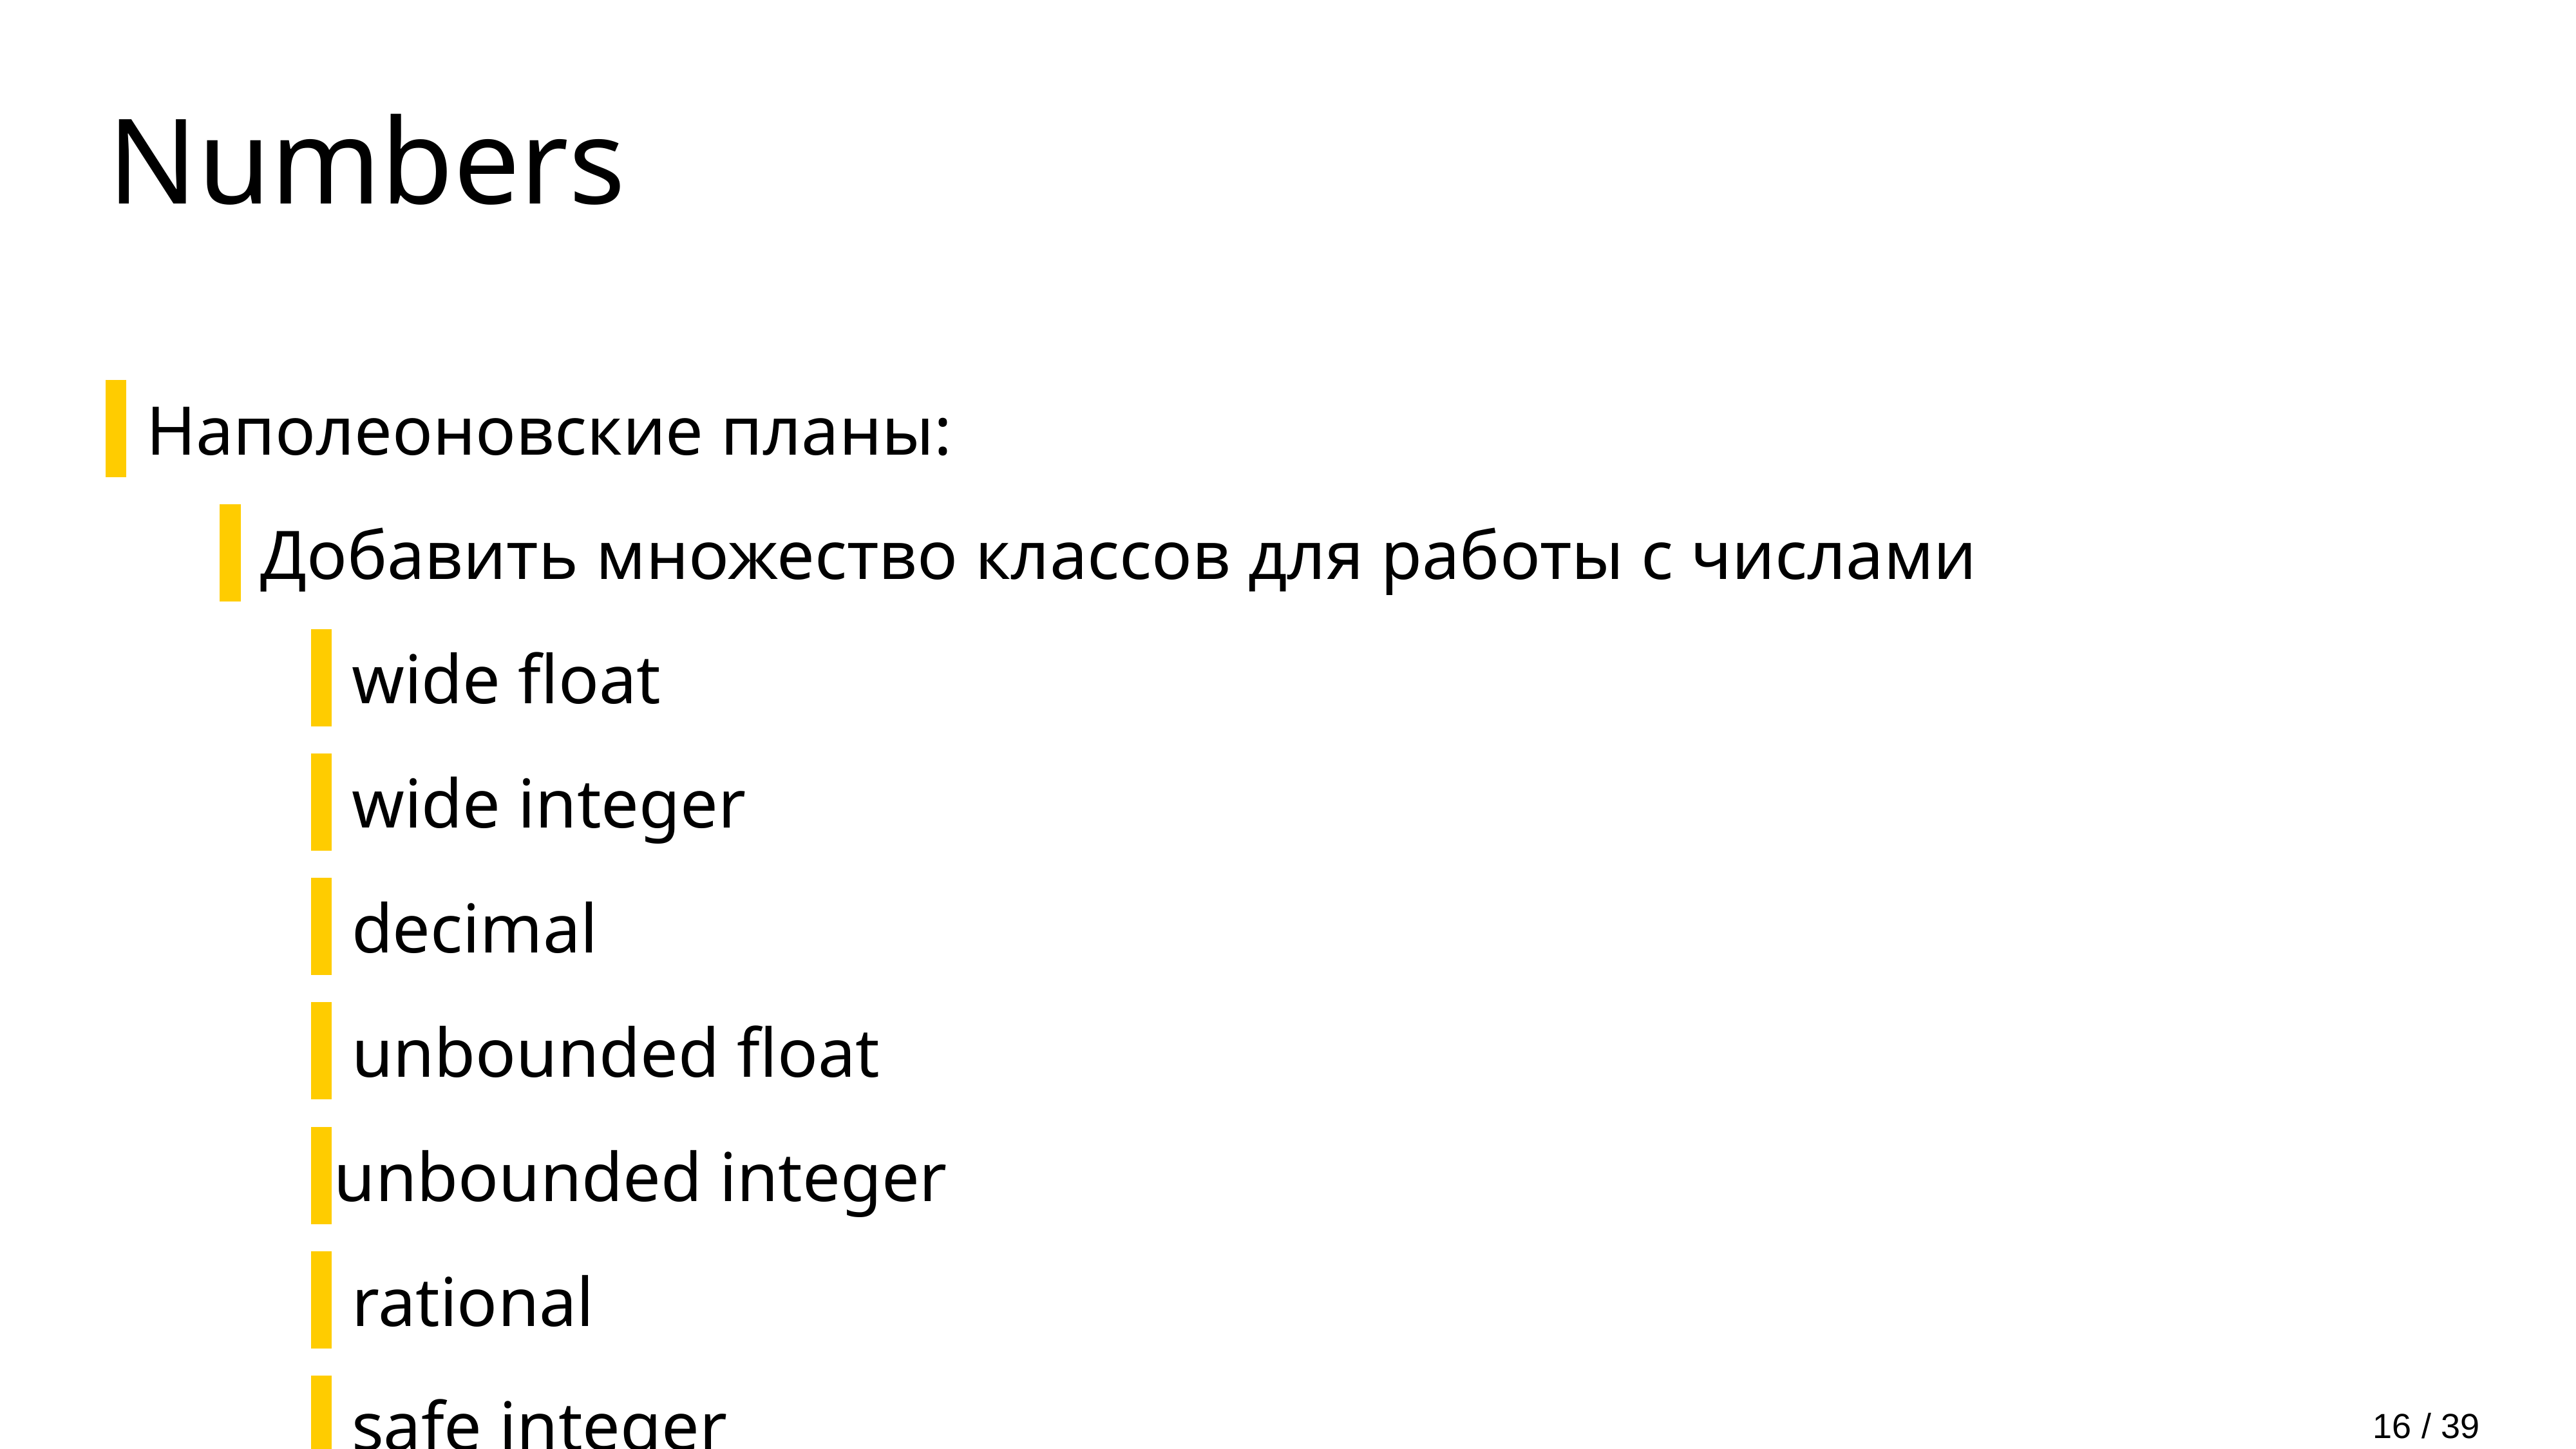

# Numbers
 Наполеоновские планы:
 Добавить множество классов для работы с числами
 wide float
 wide integer
 decimal
 unbounded float
unbounded integer
 rational
 safe integer